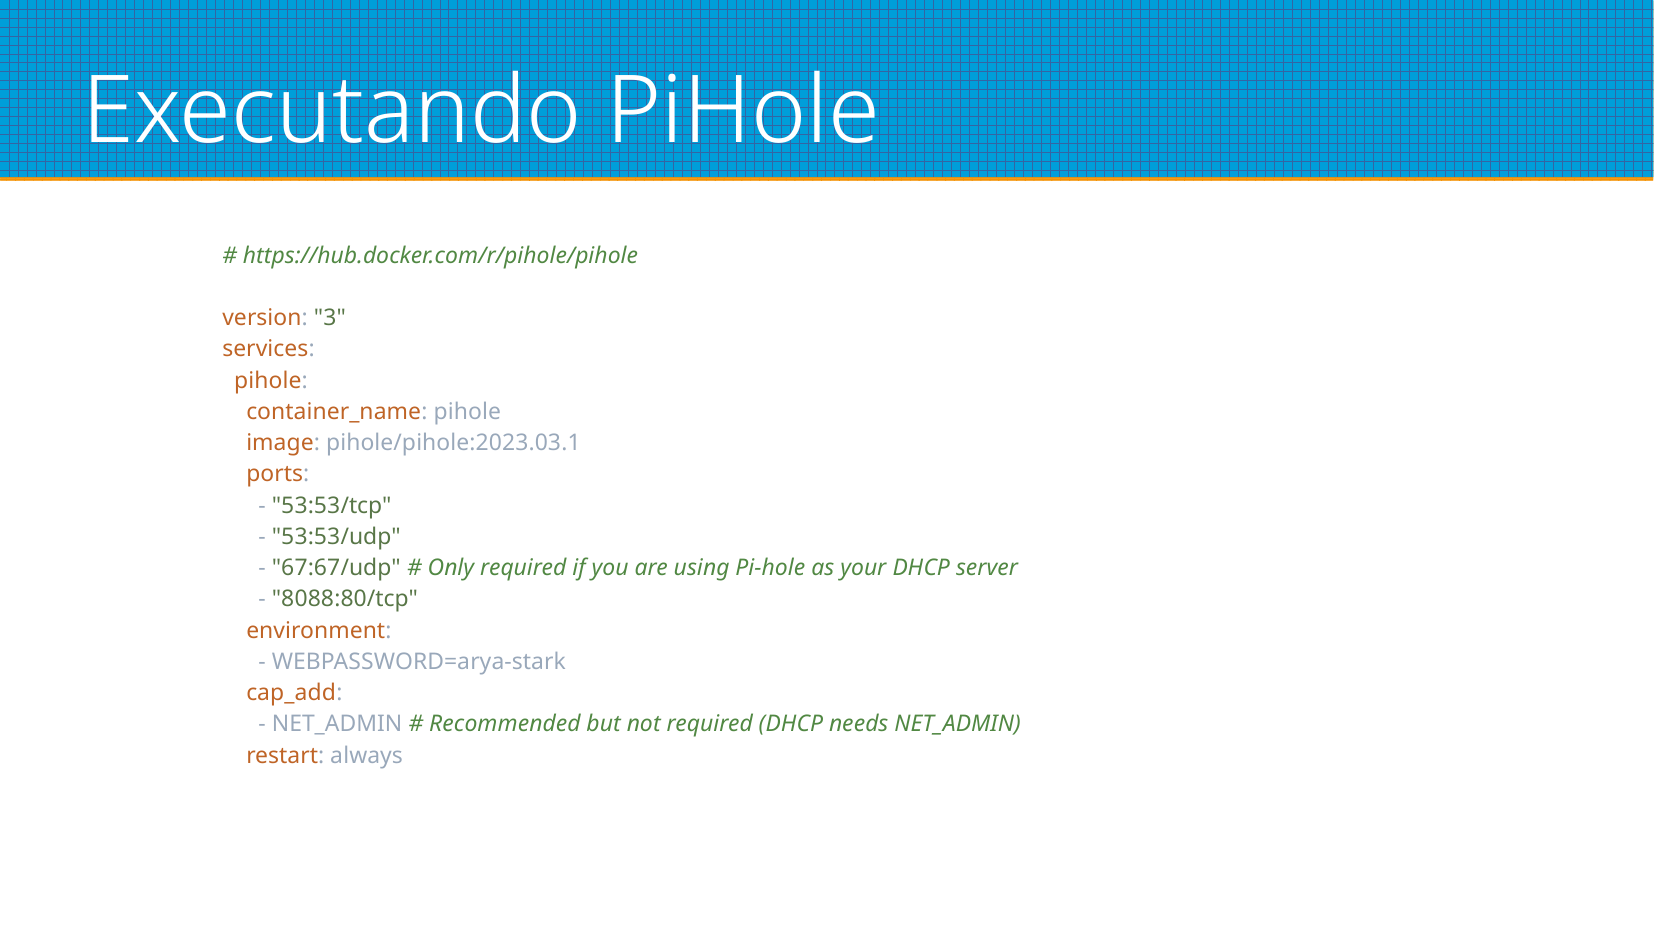

# Executando PiHole
# https://hub.docker.com/r/pihole/pihole
version: "3"
services:
 pihole:
 container_name: pihole
 image: pihole/pihole:2023.03.1
 ports:
 - "53:53/tcp"
 - "53:53/udp"
 - "67:67/udp" # Only required if you are using Pi-hole as your DHCP server
 - "8088:80/tcp"
 environment:
 - WEBPASSWORD=arya-stark
 cap_add:
 - NET_ADMIN # Recommended but not required (DHCP needs NET_ADMIN)
 restart: always